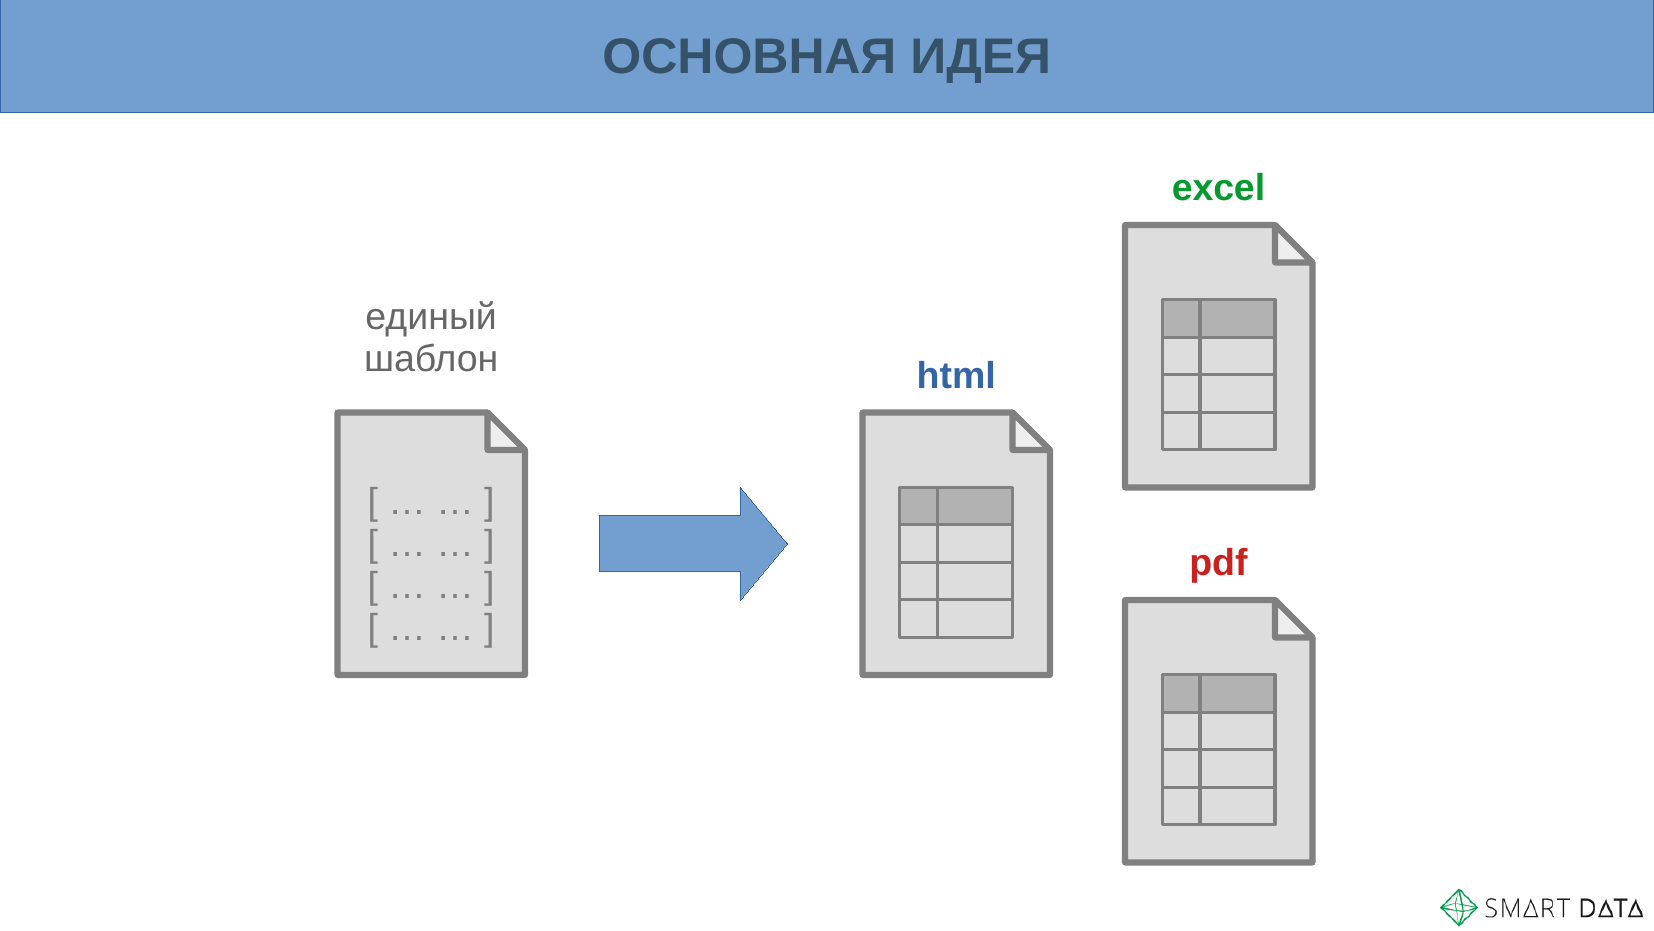

ОСНОВНАЯ ИДЕЯ
excel
единый
шаблон
html
[ … … ]
[ … … ]
[ … … ]
[ … … ]
pdf